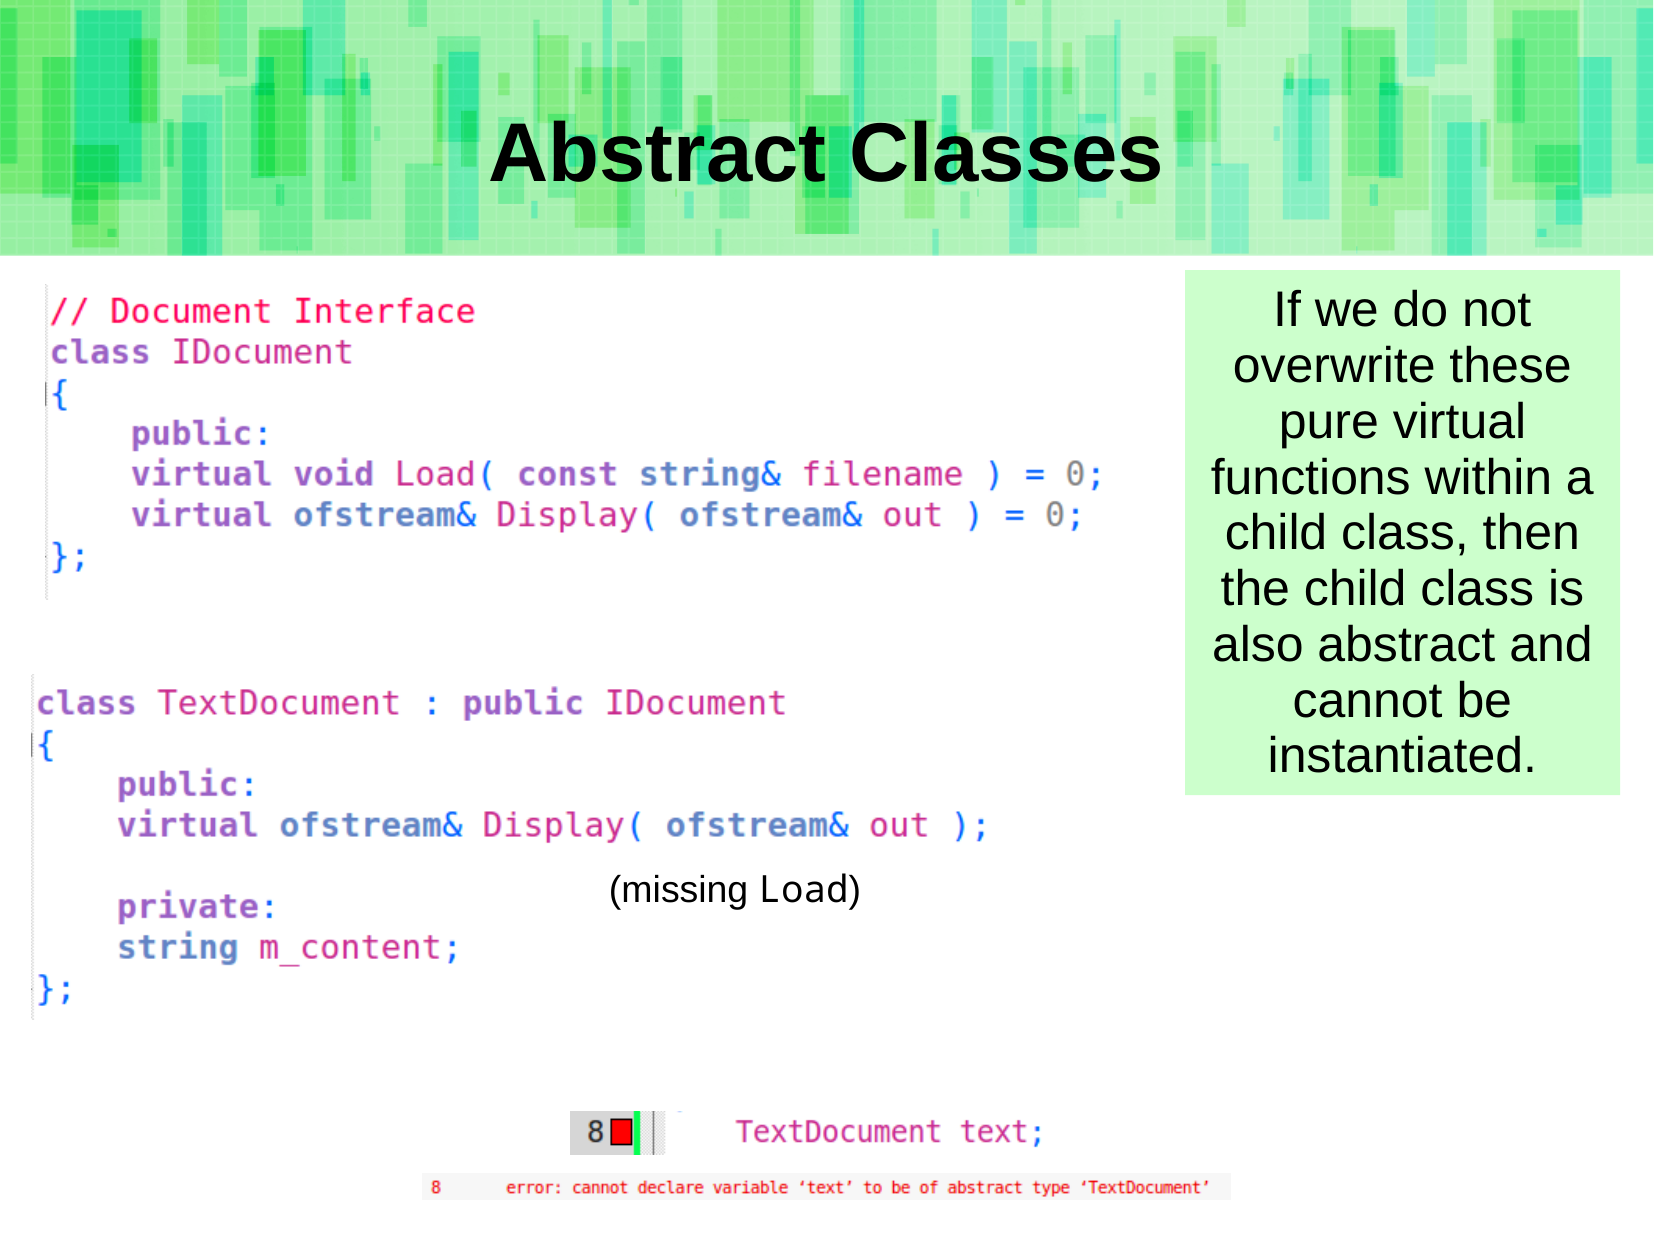

# Abstract Classes
If we do not overwrite these pure virtual functions within a child class, then the child class is also abstract and cannot be instantiated.
(missing Load)